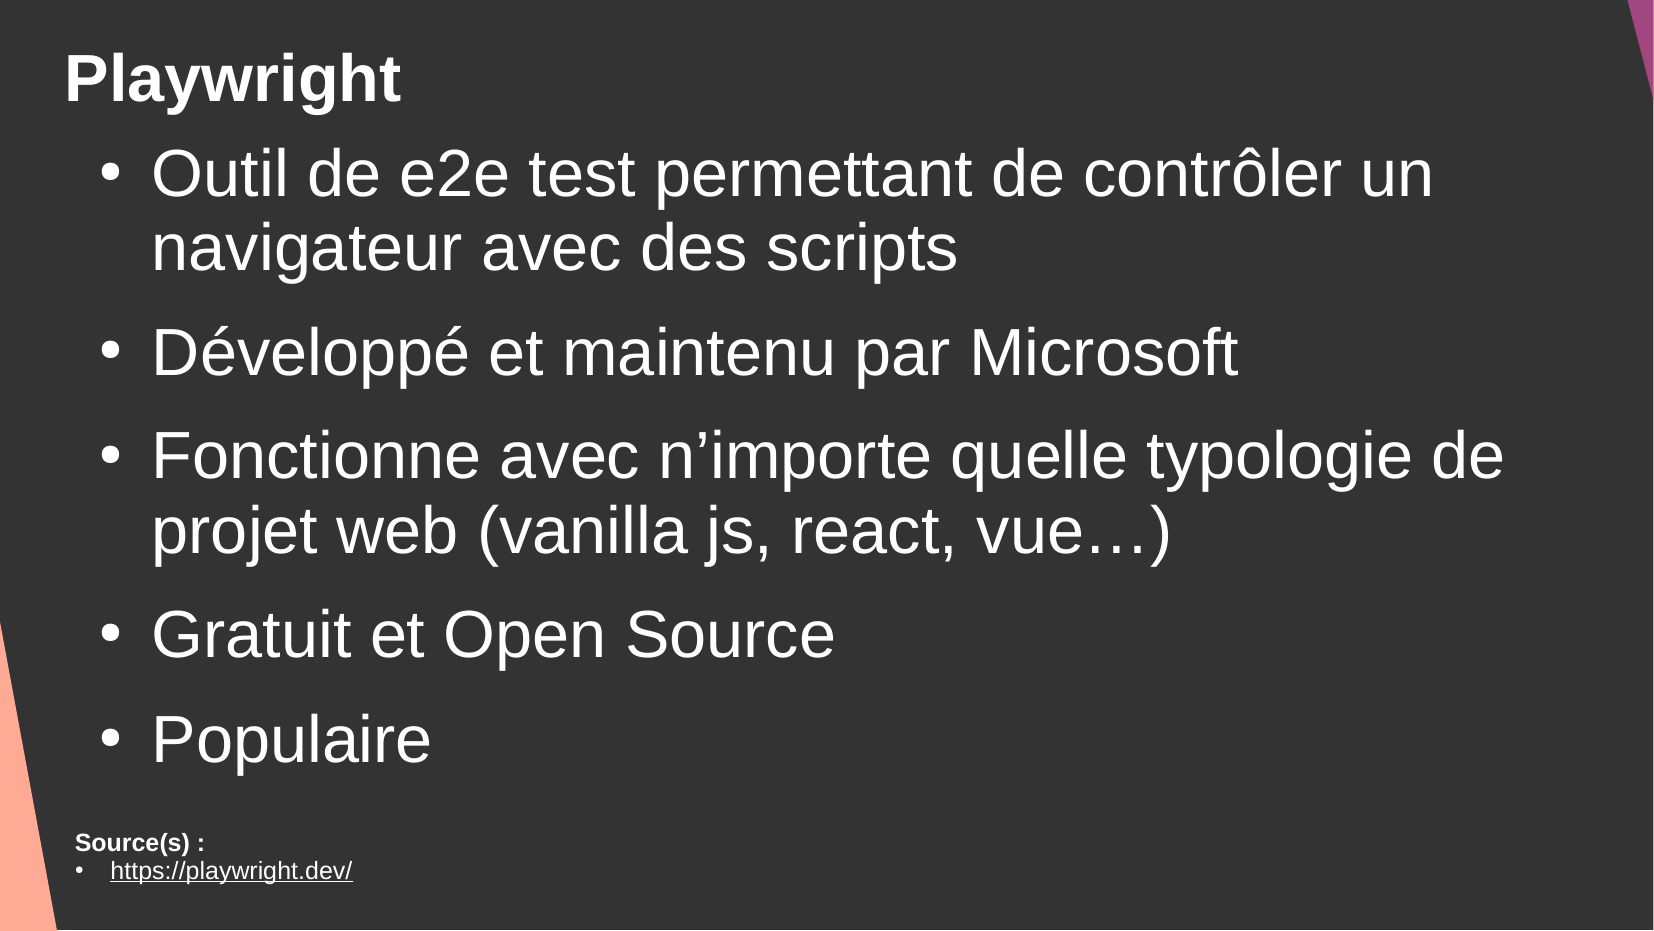

# Playwright
Outil de e2e test permettant de contrôler un navigateur avec des scripts
Développé et maintenu par Microsoft
Fonctionne avec n’importe quelle typologie de projet web (vanilla js, react, vue…)
Gratuit et Open Source
Populaire
Source(s) :
https://playwright.dev/